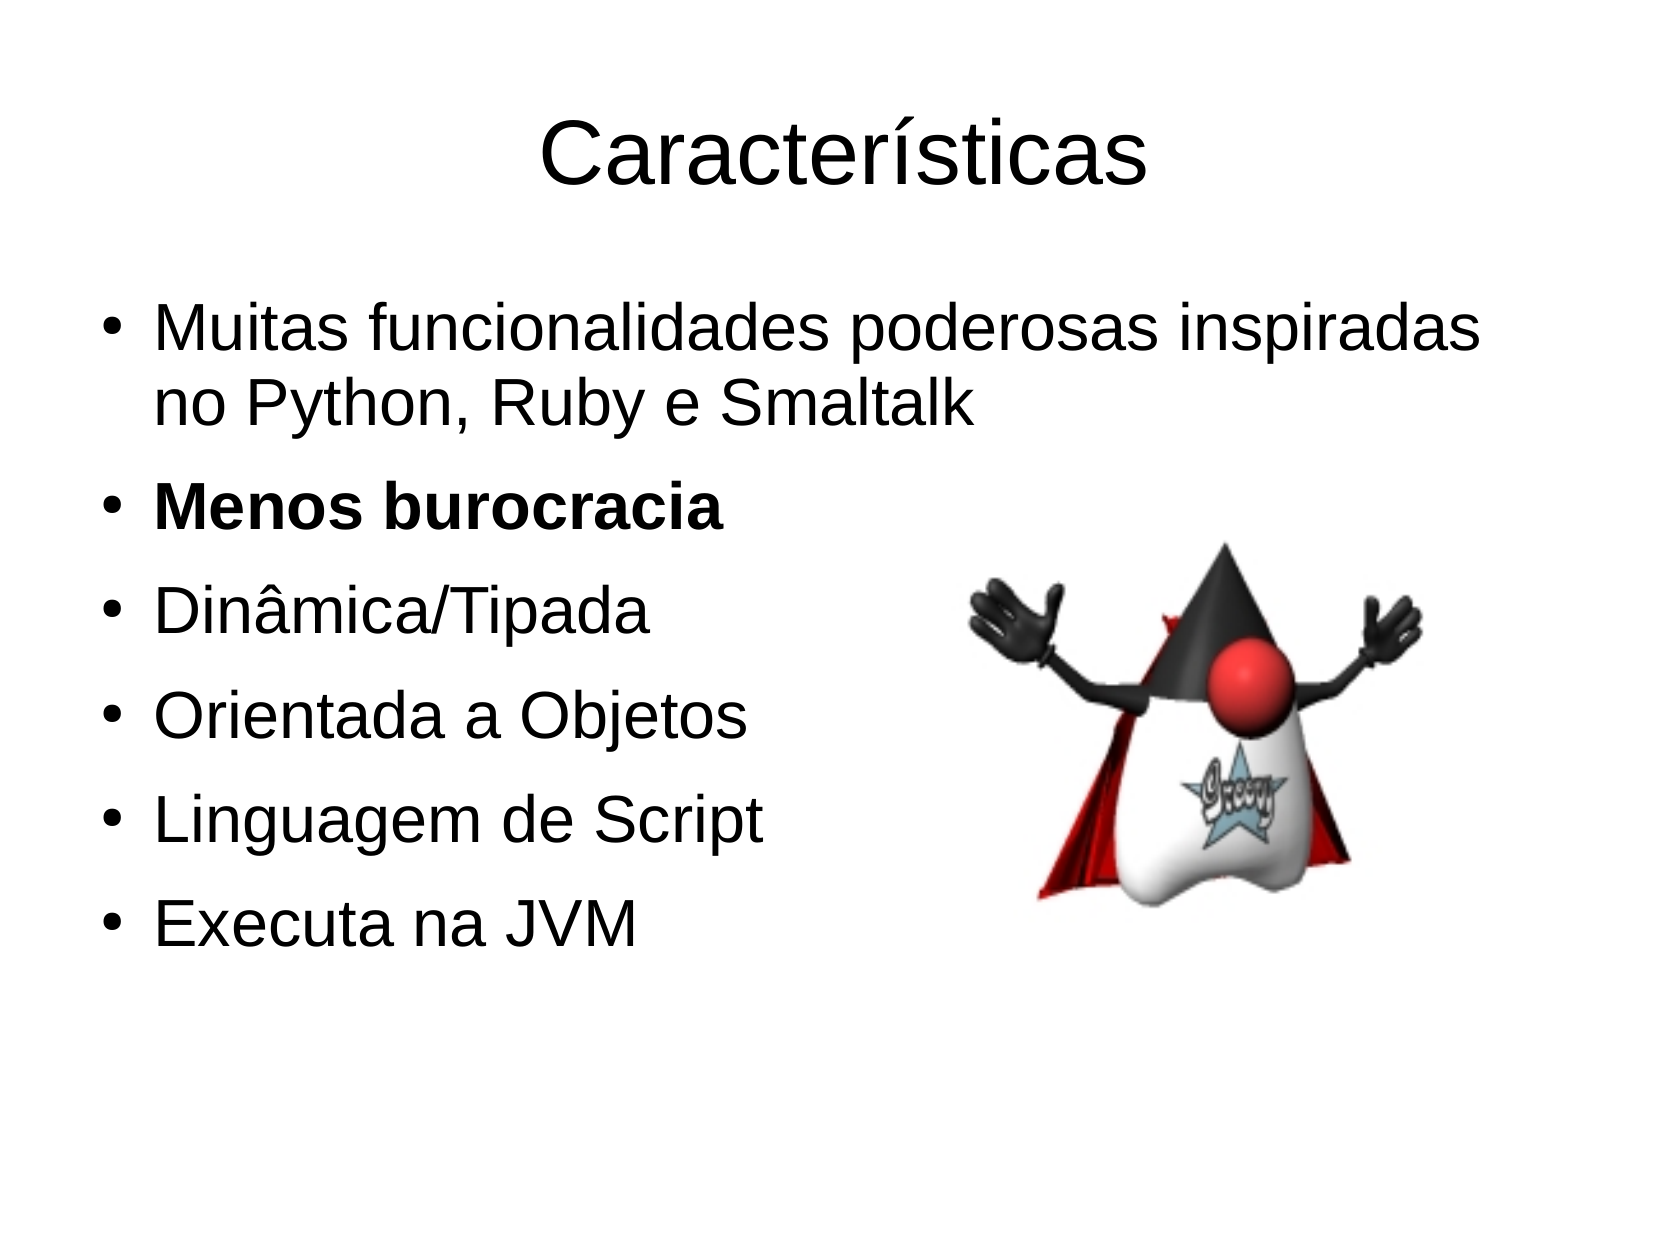

# Características
Muitas funcionalidades poderosas inspiradas no Python, Ruby e Smaltalk
Menos burocracia
Dinâmica/Tipada
Orientada a Objetos
Linguagem de Script
Executa na JVM